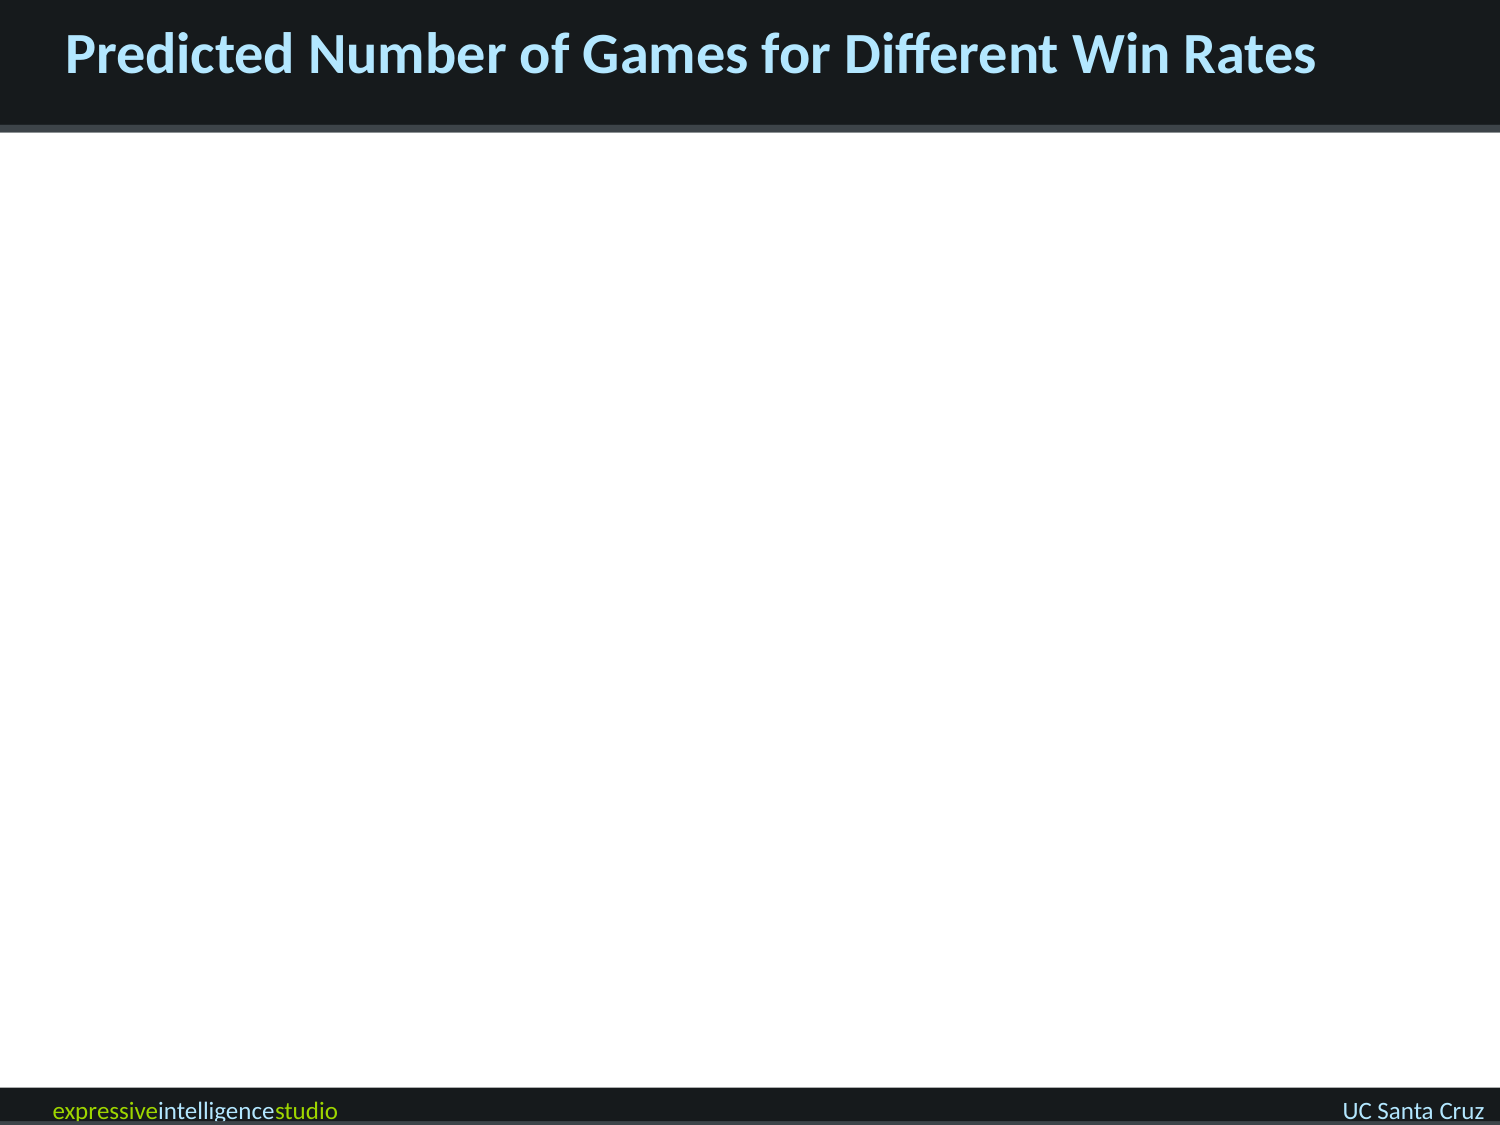

# Predicted Number of Games for Different Win Rates